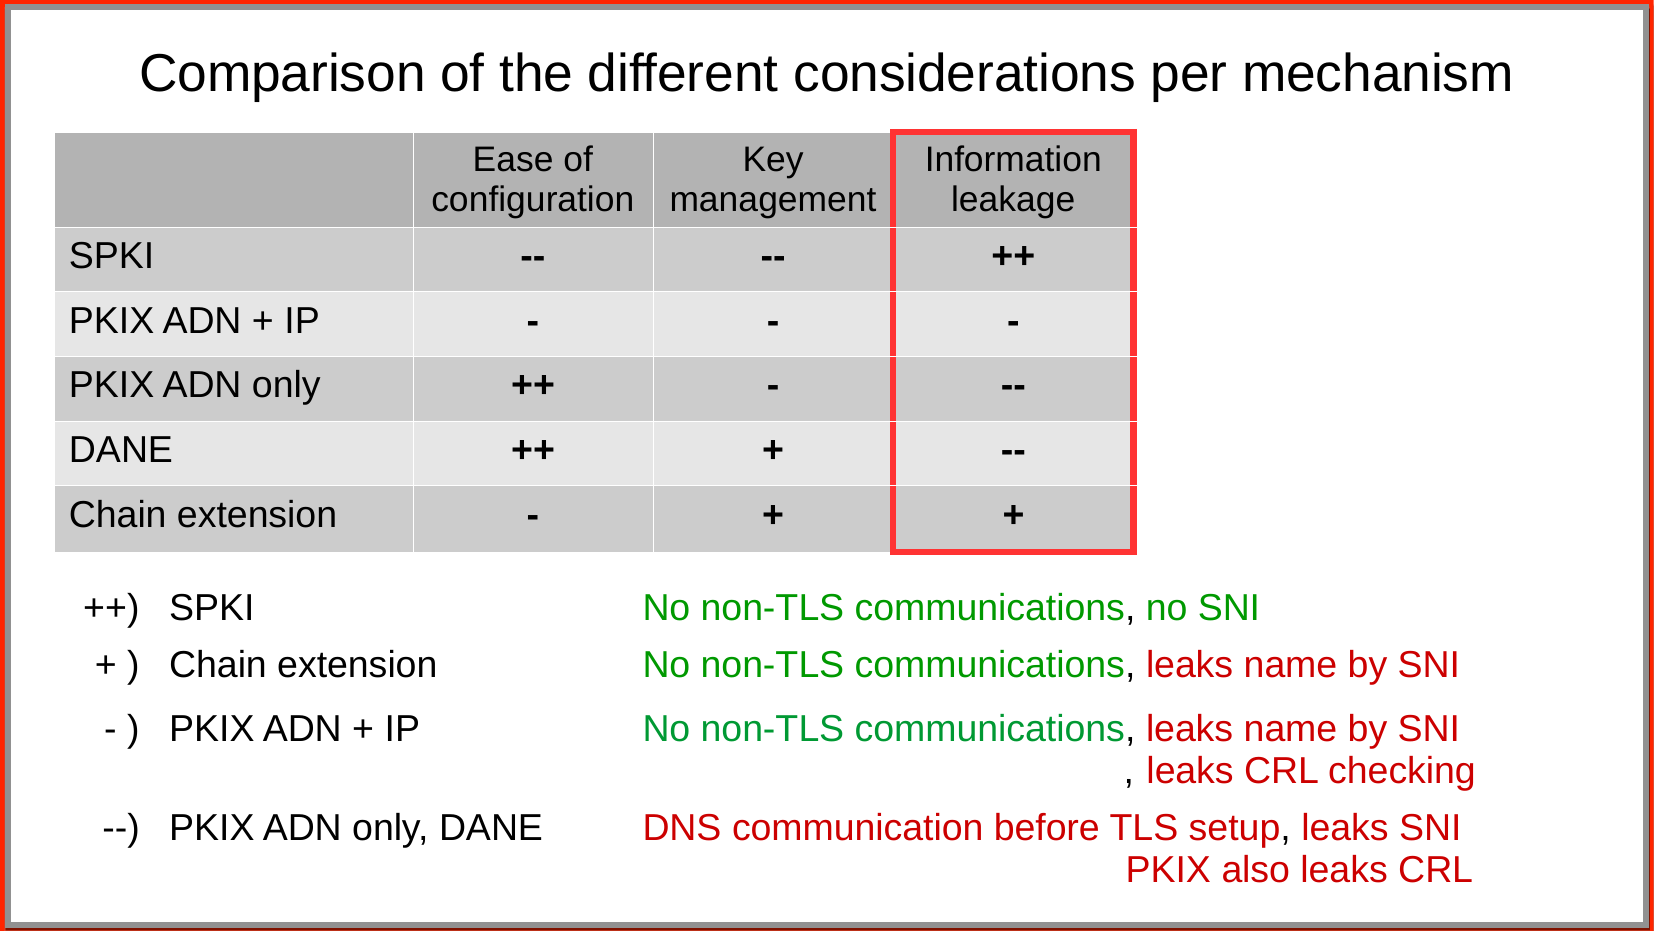

# Comparison of the different considerations per mechanism
| | Ease of configuration | Key management | Information leakage |
| --- | --- | --- | --- |
| SPKI | -- | -- | ++ |
| PKIX ADN + IP | - | - | - |
| PKIX ADN only | ++ | - | -- |
| DANE | ++ | + | -- |
| Chain extension | - | + | + |
| ++) | SPKI | No non-TLS communications, no SNI |
| --- | --- | --- |
| + ) | Chain extension | No non-TLS communications, leaks name by SNI |
| - ) | PKIX ADN + IP | No non-TLS communications, leaks name by SNI , leaks CRL checking |
| --) | PKIX ADN only, DANE | DNS communication before TLS setup, leaks SNI PKIX also leaks CRL |